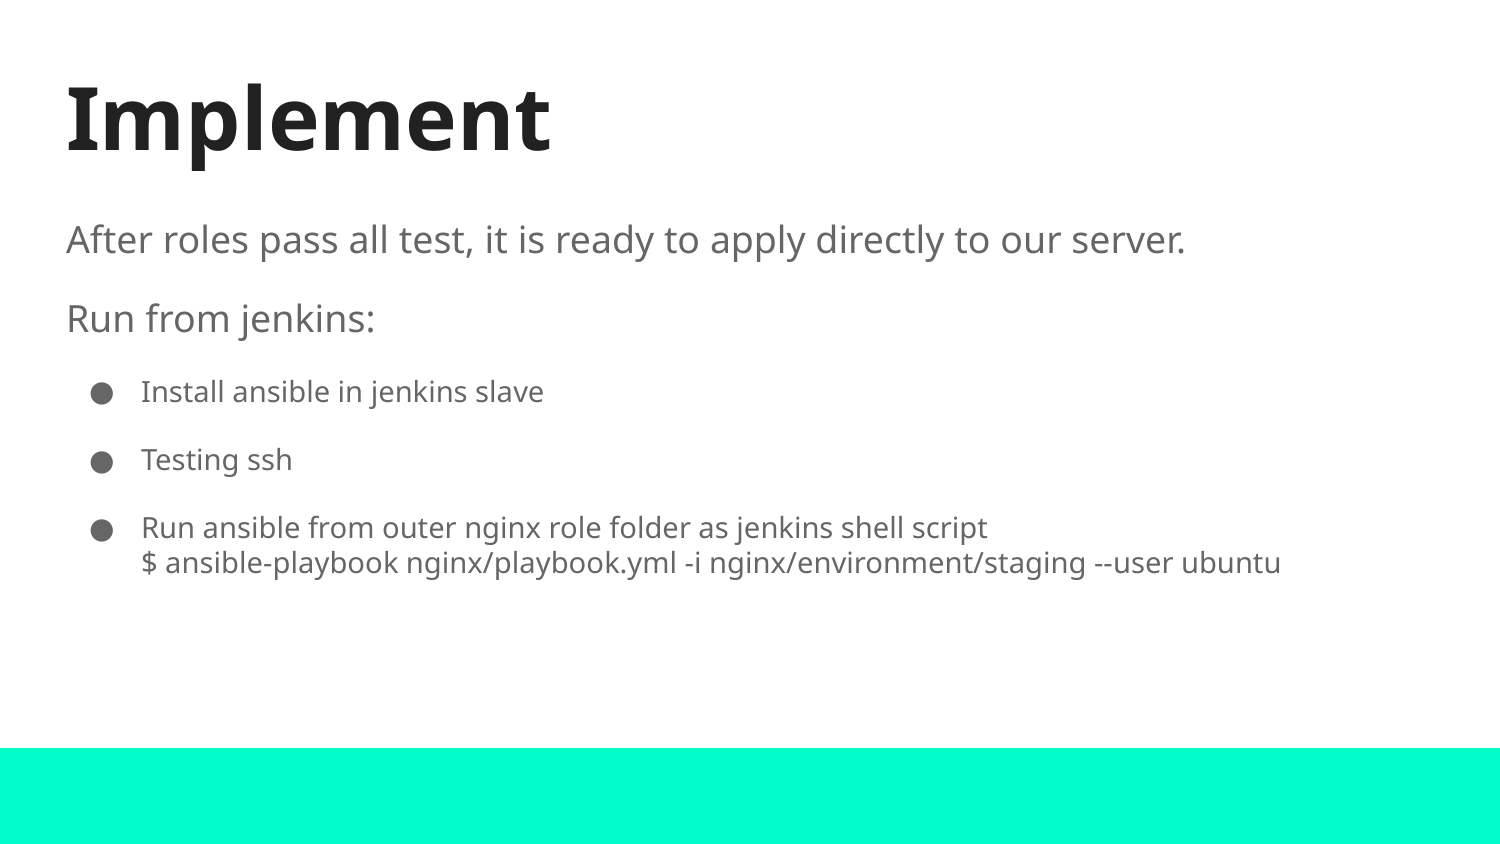

# Implement
After roles pass all test, it is ready to apply directly to our server.
Run from jenkins:
Install ansible in jenkins slave
Testing ssh
Run ansible from outer nginx role folder as jenkins shell script
$ ansible-playbook nginx/playbook.yml -i nginx/environment/staging --user ubuntu